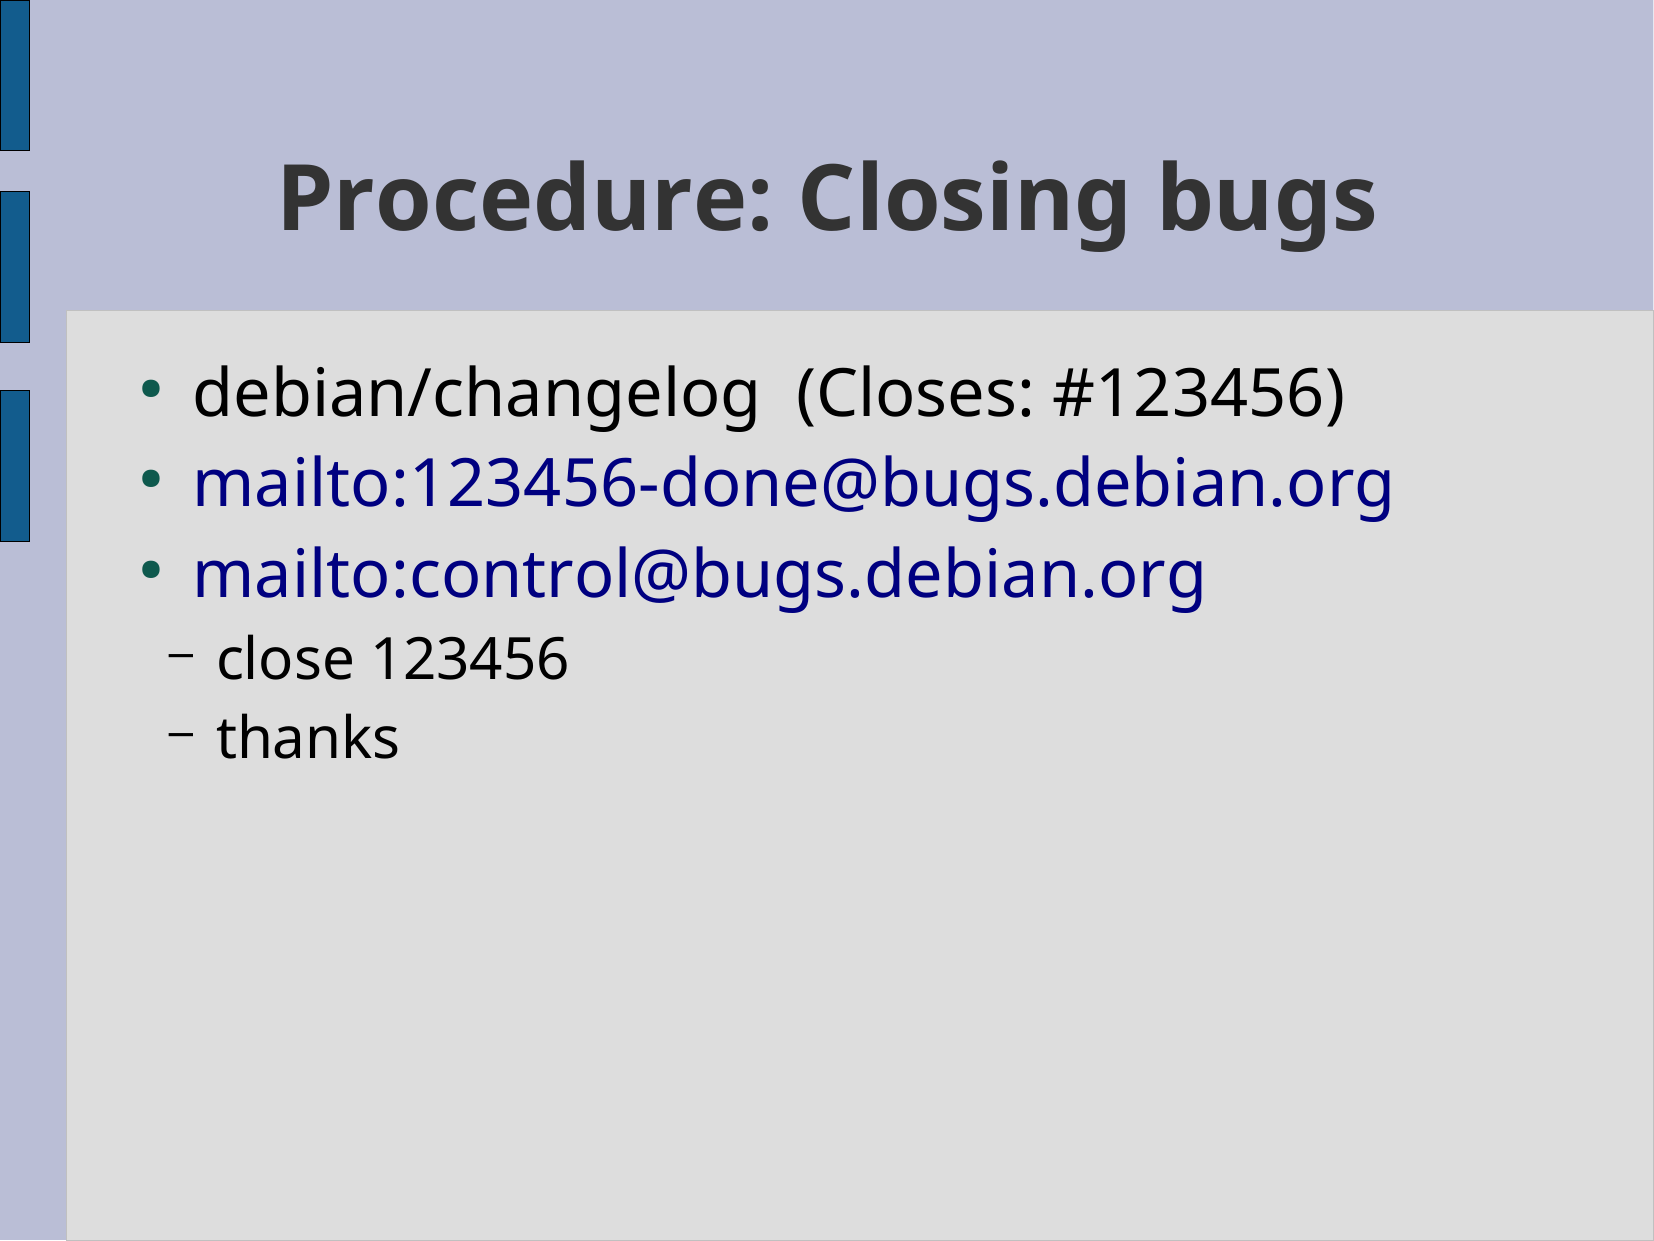

# Procedure: Closing bugs
debian/changelog (Closes: #123456)
mailto:123456-done@bugs.debian.org
mailto:control@bugs.debian.org
close 123456
thanks